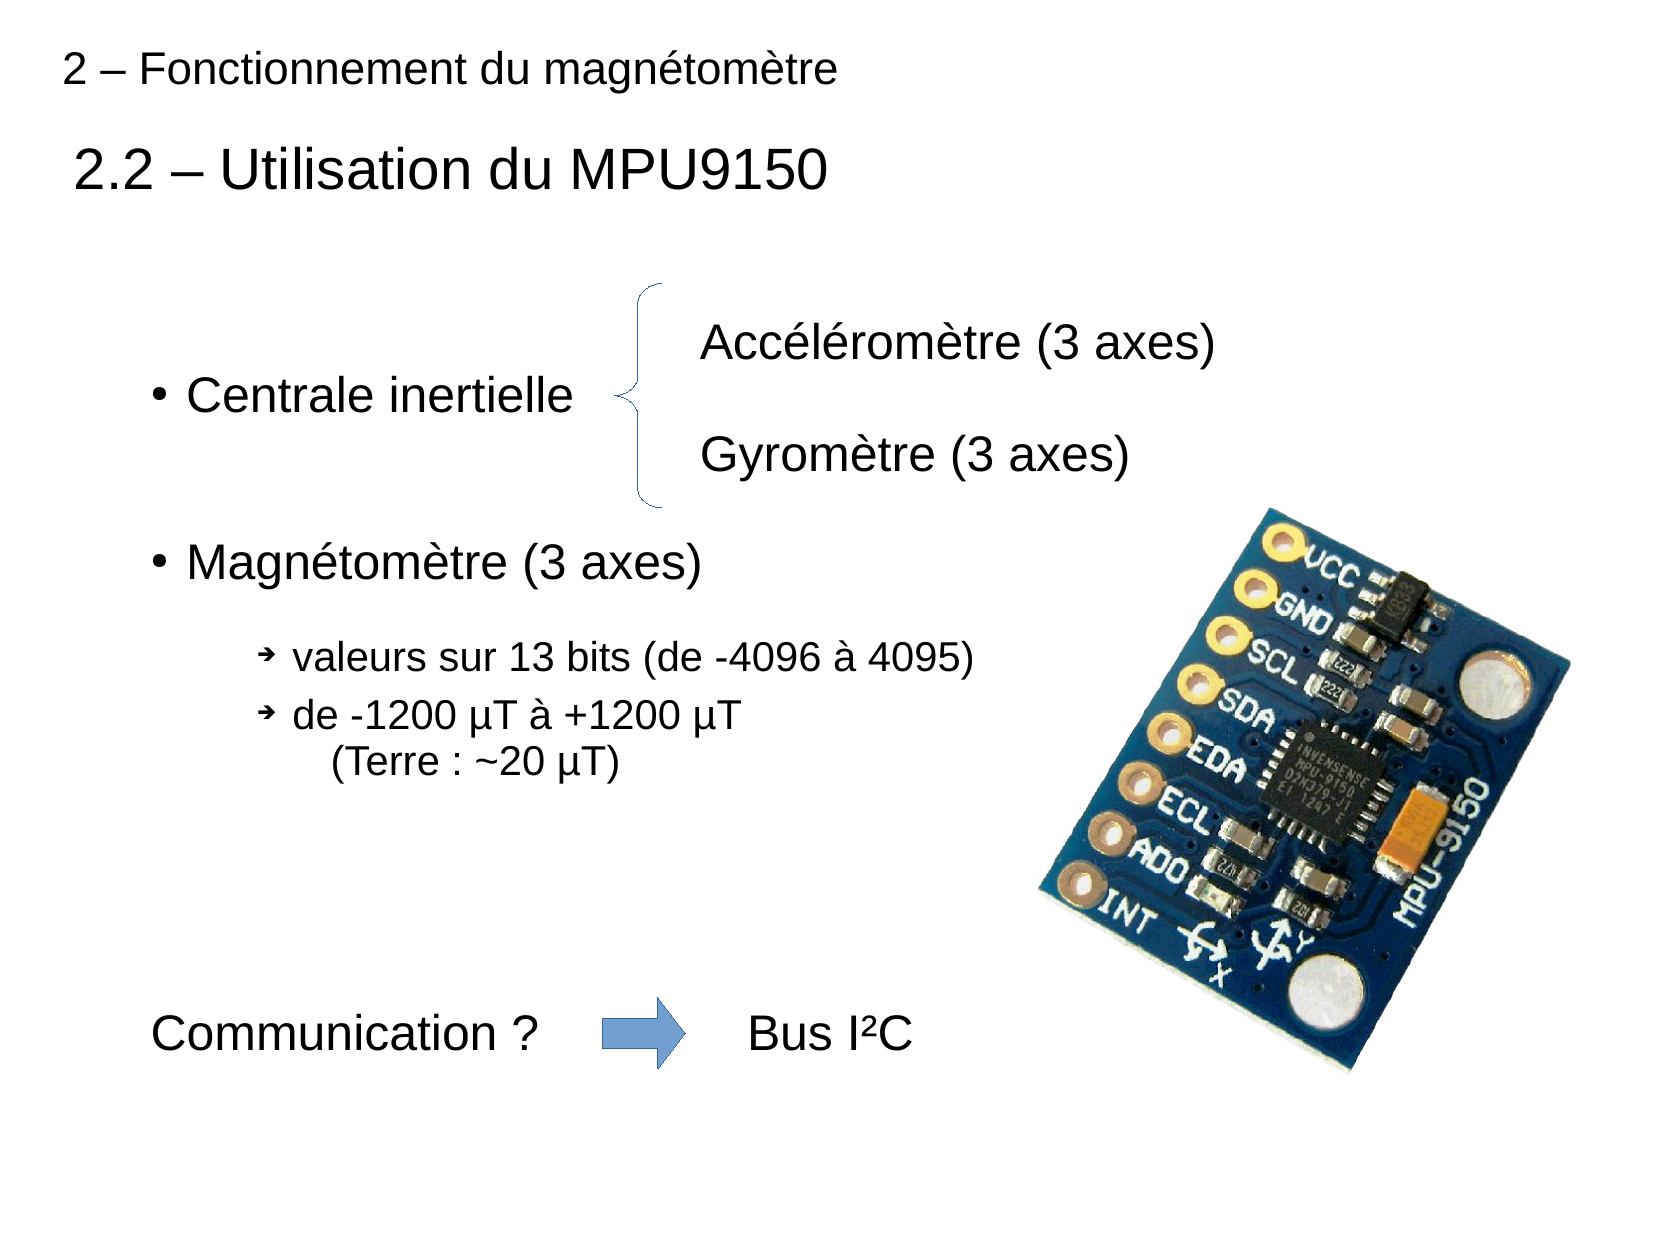

2 – Fonctionnement du magnétomètre
2.2 – Utilisation du MPU9150
Accéléromètre (3 axes)
Gyromètre (3 axes)
Centrale inertielle
Magnétomètre (3 axes)
valeurs sur 13 bits (de -4096 à 4095)
de -1200 µT à +1200 µT
	(Terre : ~20 µT)
Communication ?
Bus I²C